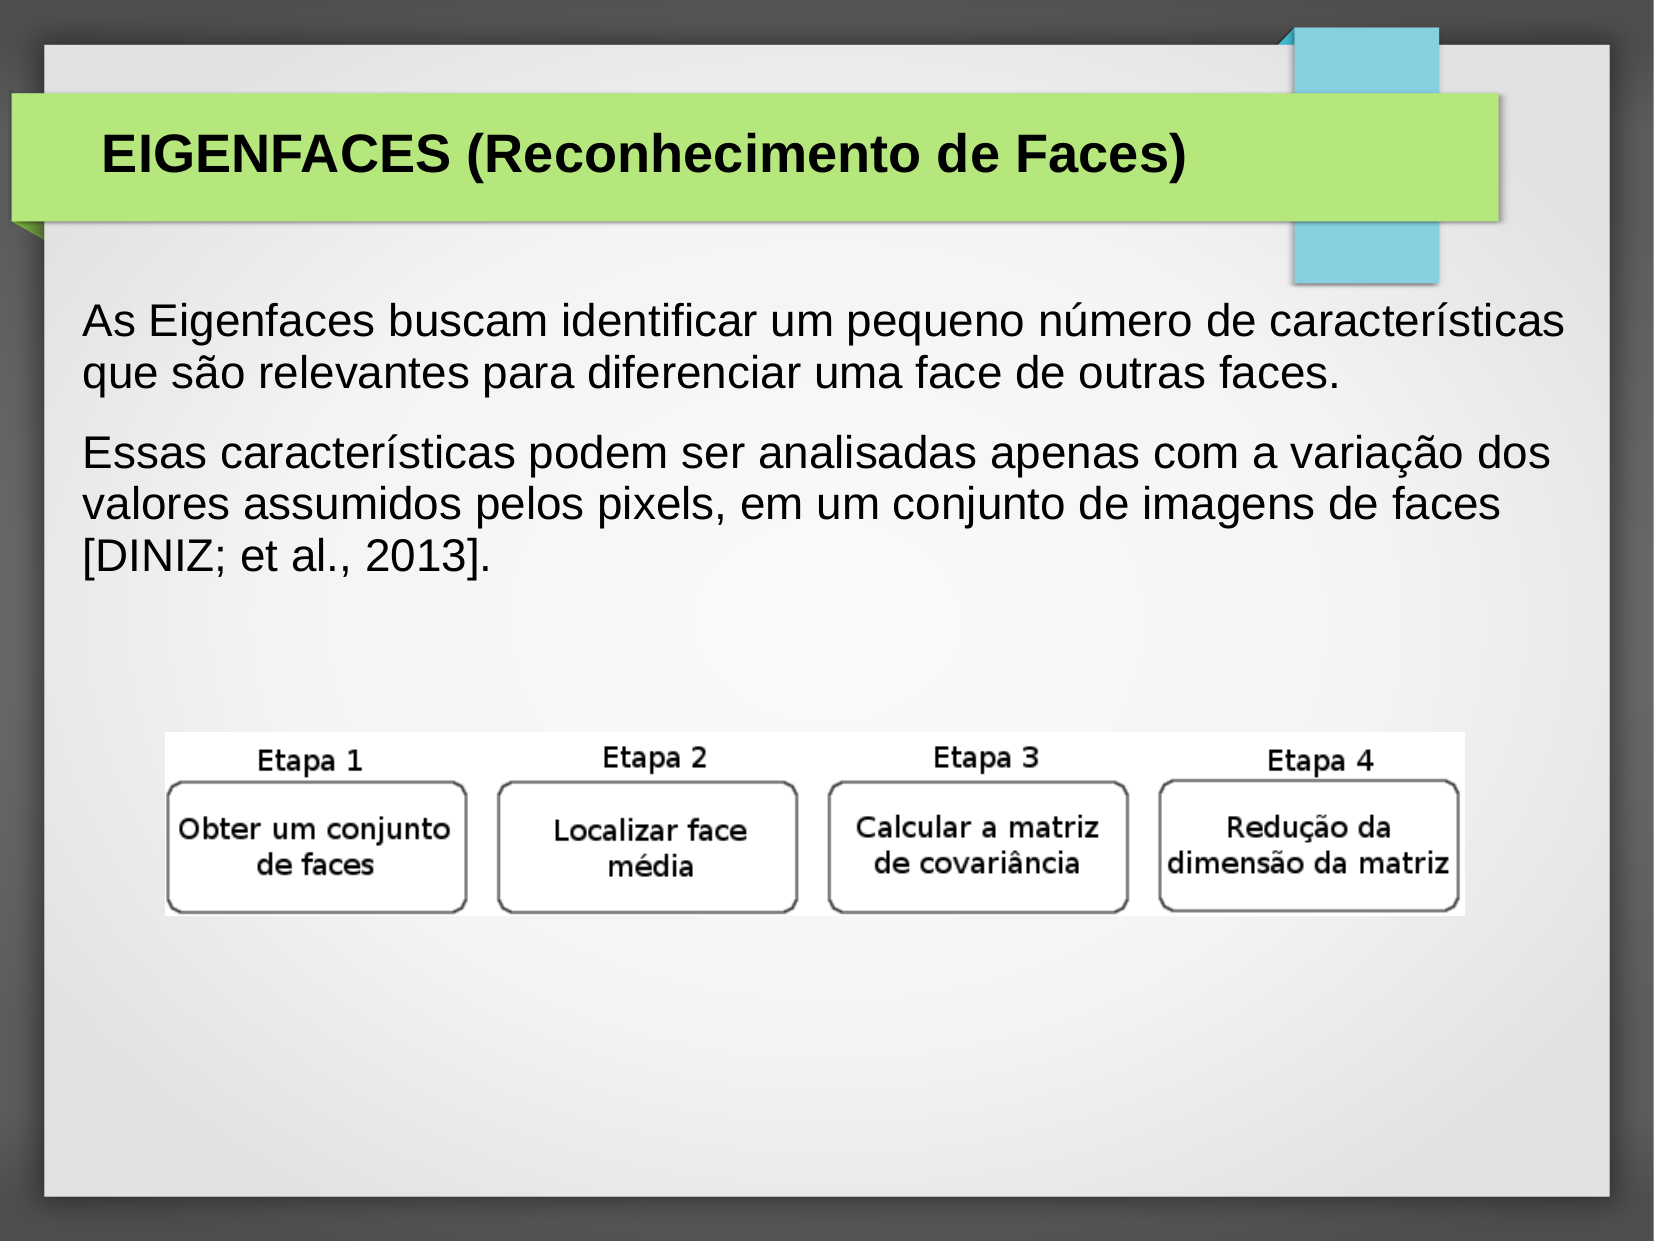

# EIGENFACES (Reconhecimento de Faces)
As Eigenfaces buscam identificar um pequeno número de características que são relevantes para diferenciar uma face de outras faces.
Essas características podem ser analisadas apenas com a variação dos valores assumidos pelos pixels, em um conjunto de imagens de faces [DINIZ; et al., 2013].